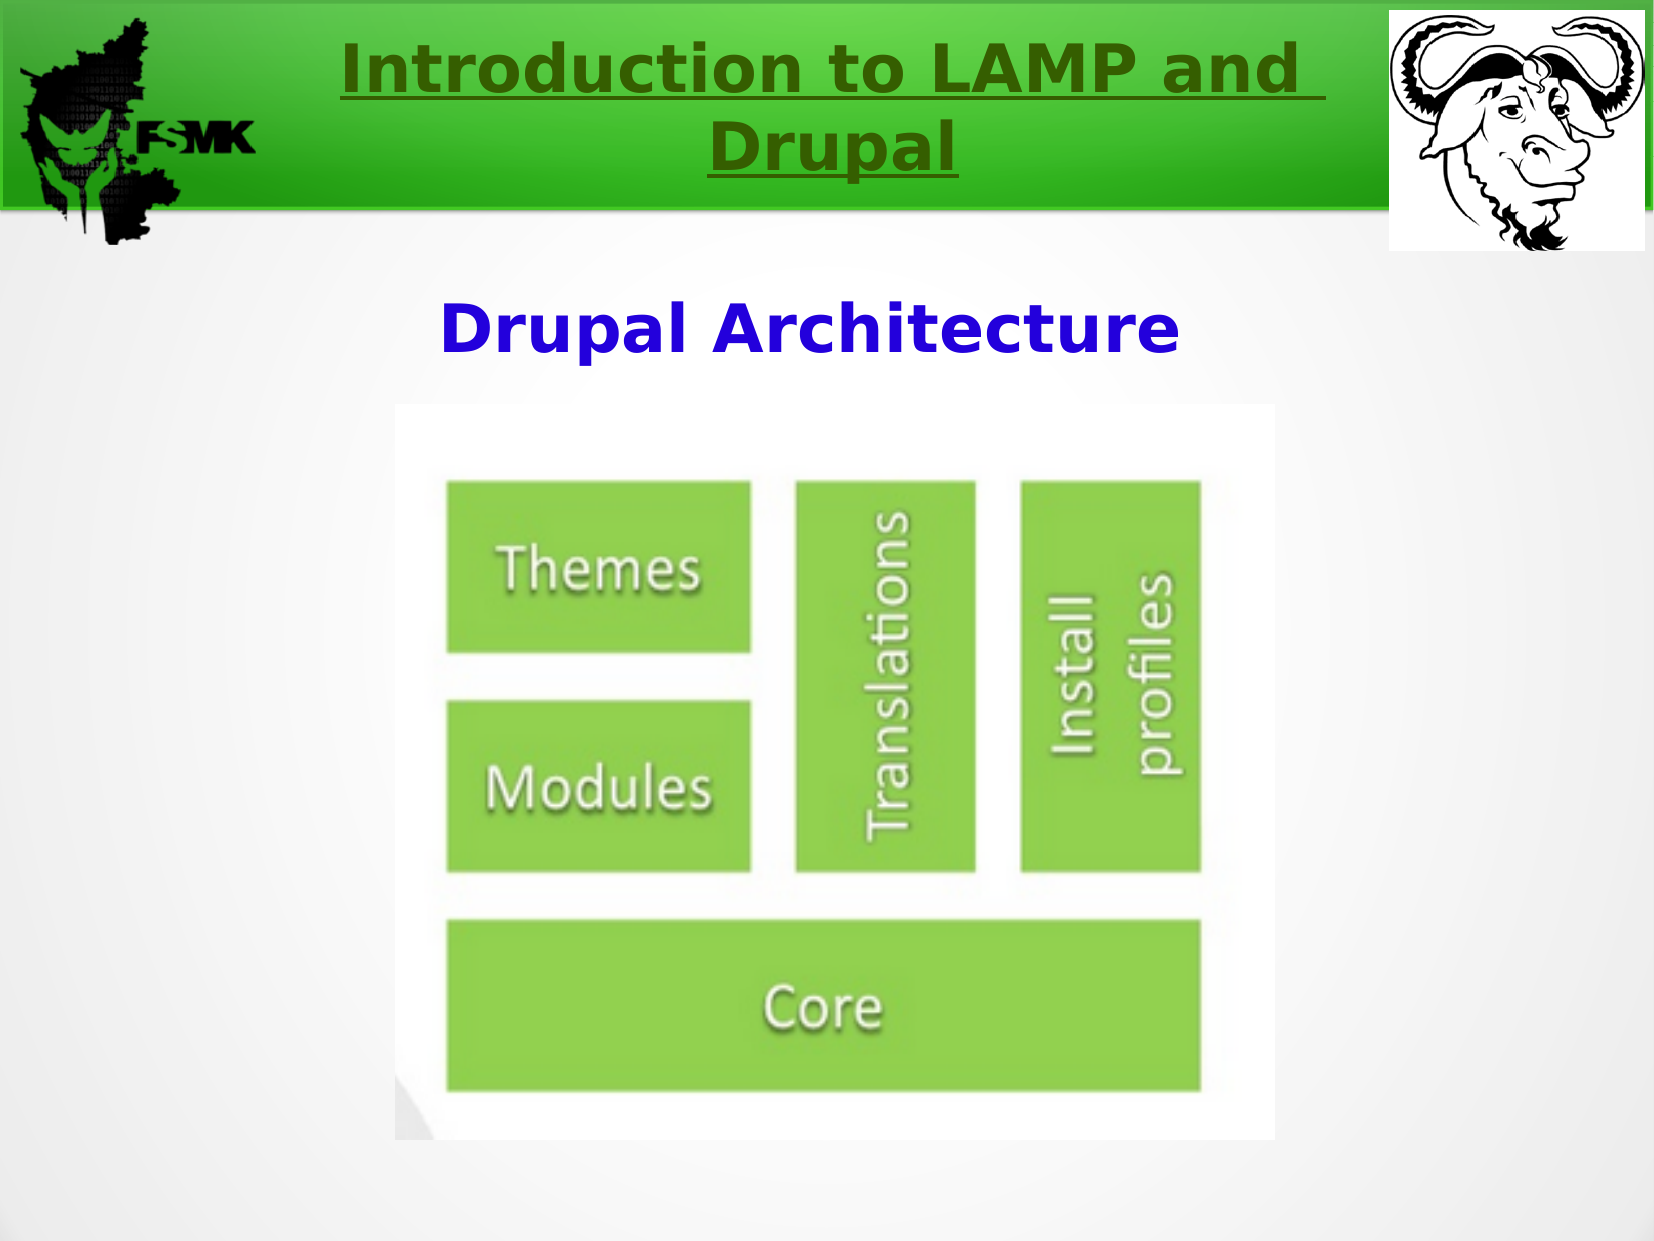

Drupal Architecture
# Introduction to LAMP and Drupal